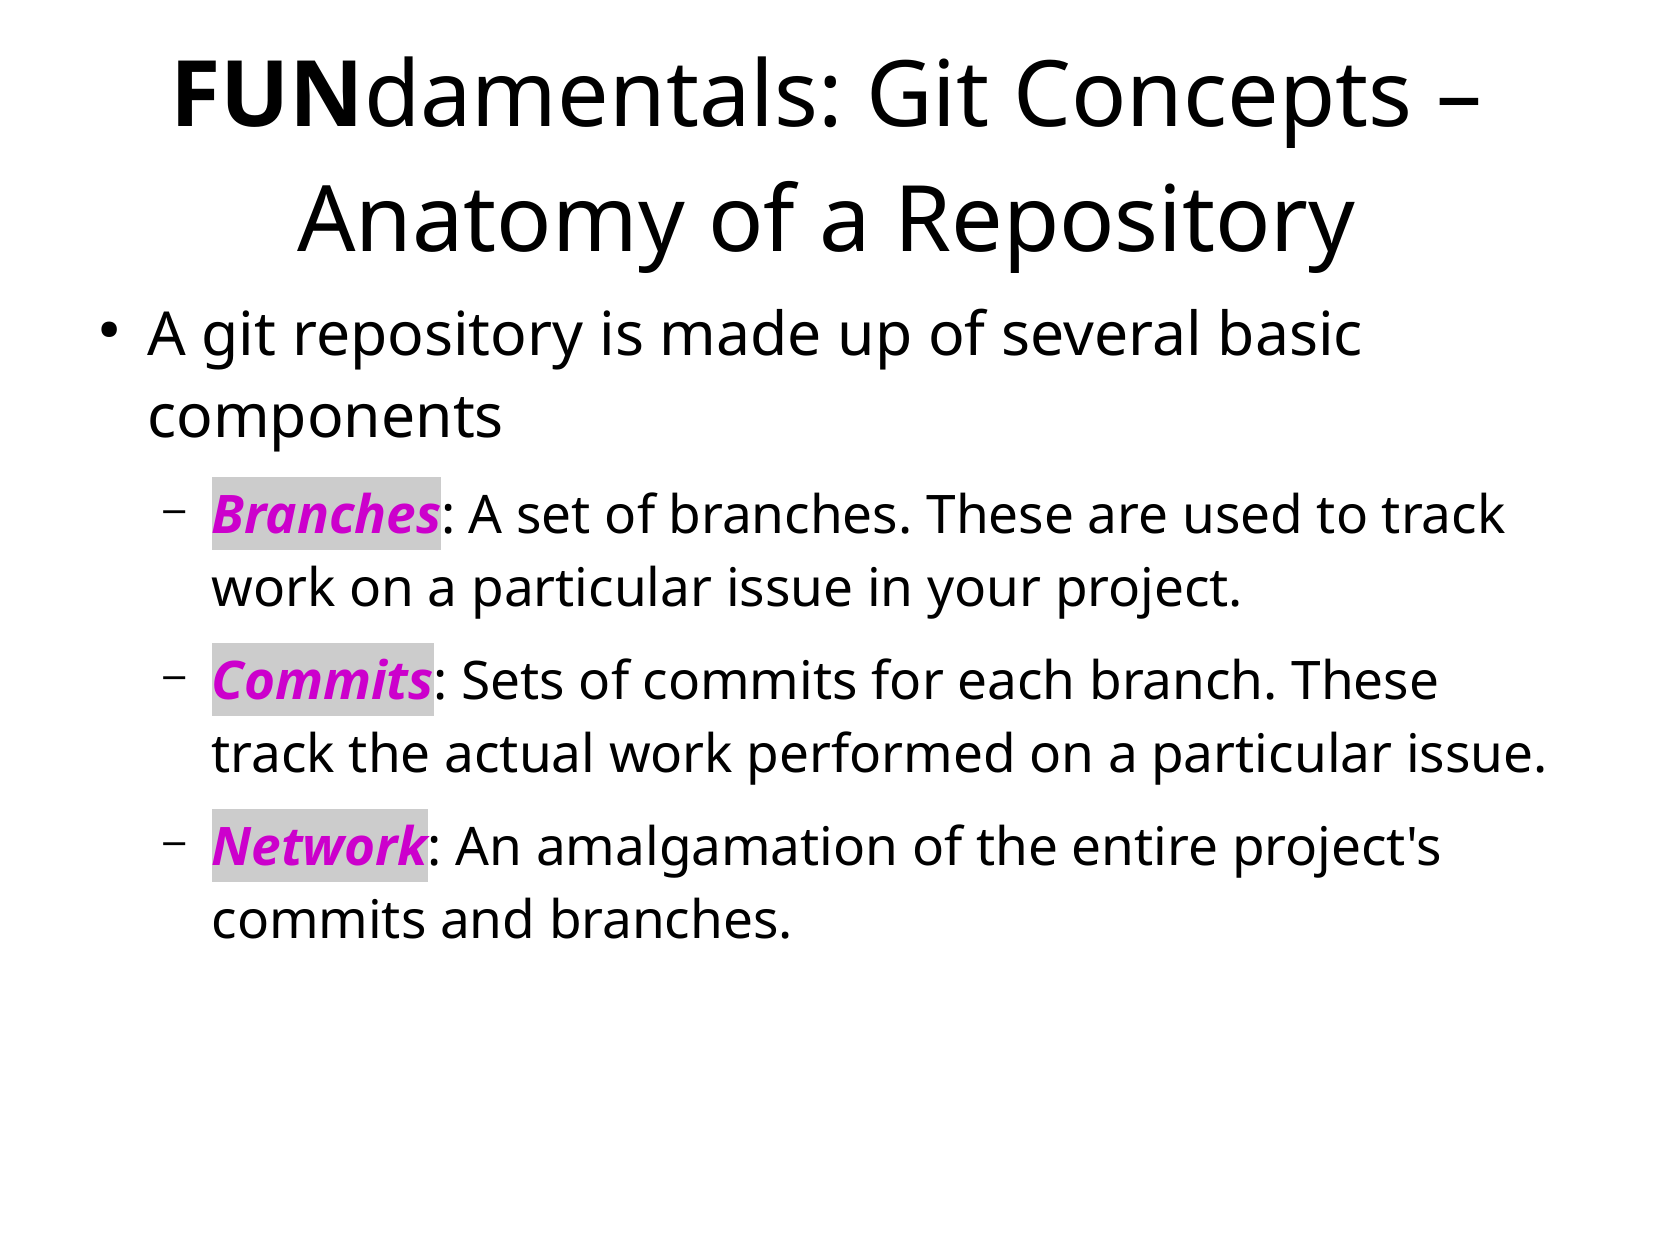

# FUNdamentals: Git Concepts – Anatomy of a Repository
A git repository is made up of several basic components
Branches: A set of branches. These are used to track work on a particular issue in your project.
Commits: Sets of commits for each branch. These track the actual work performed on a particular issue.
Network: An amalgamation of the entire project's commits and branches.